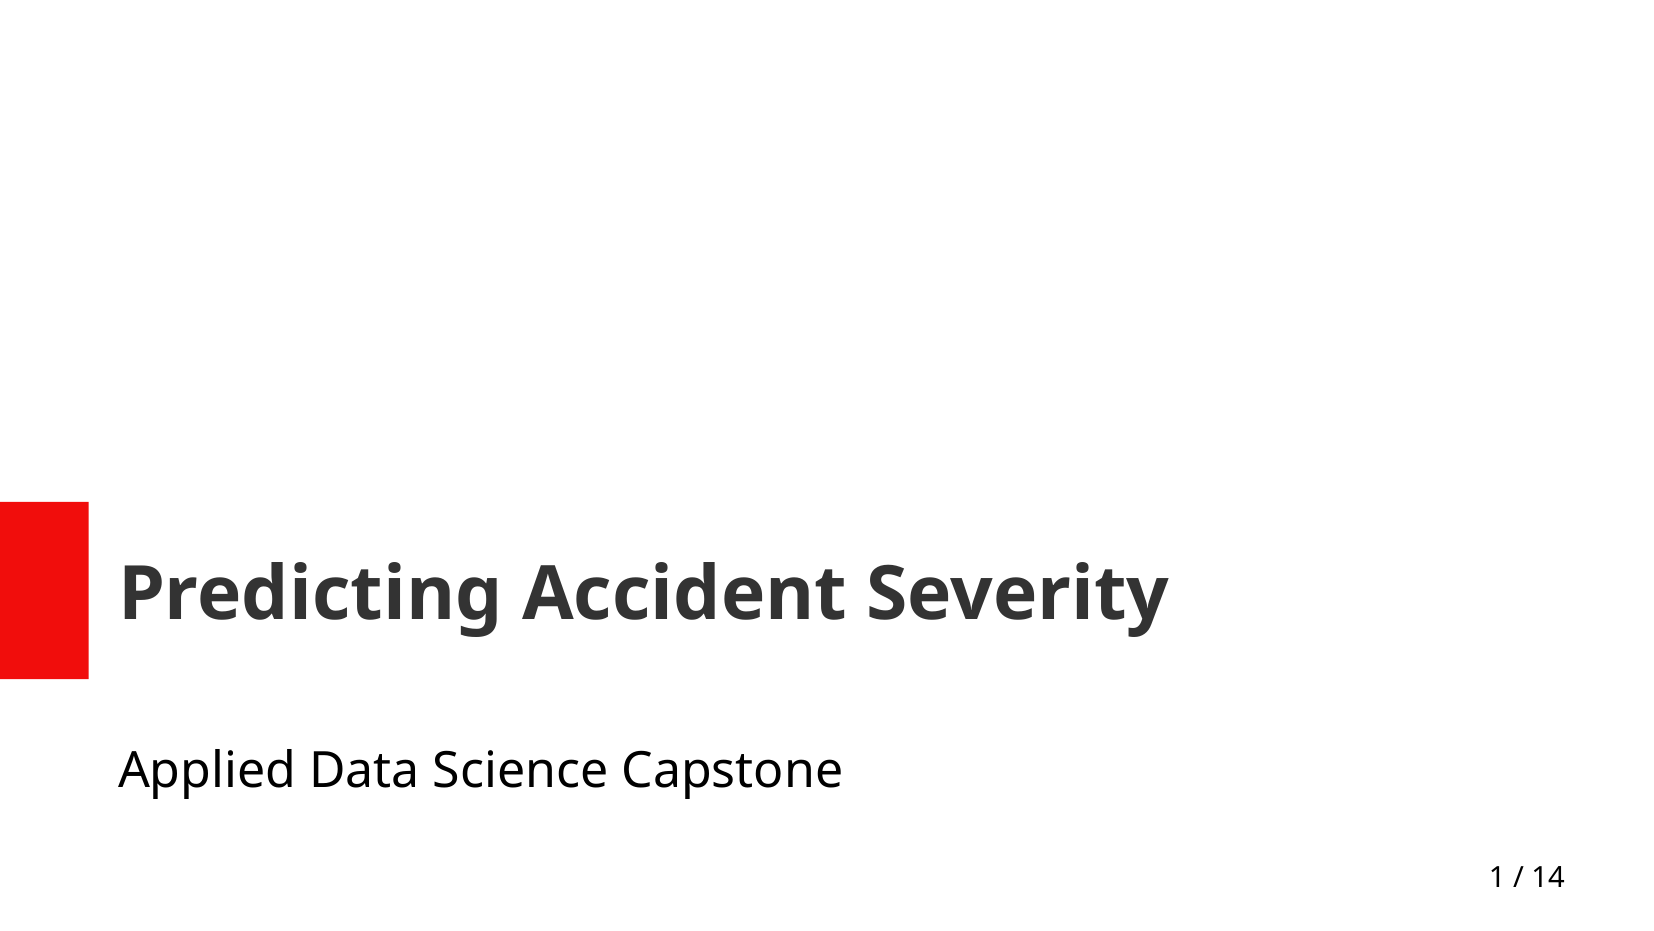

# Predicting Accident Severity
Applied Data Science Capstone
1